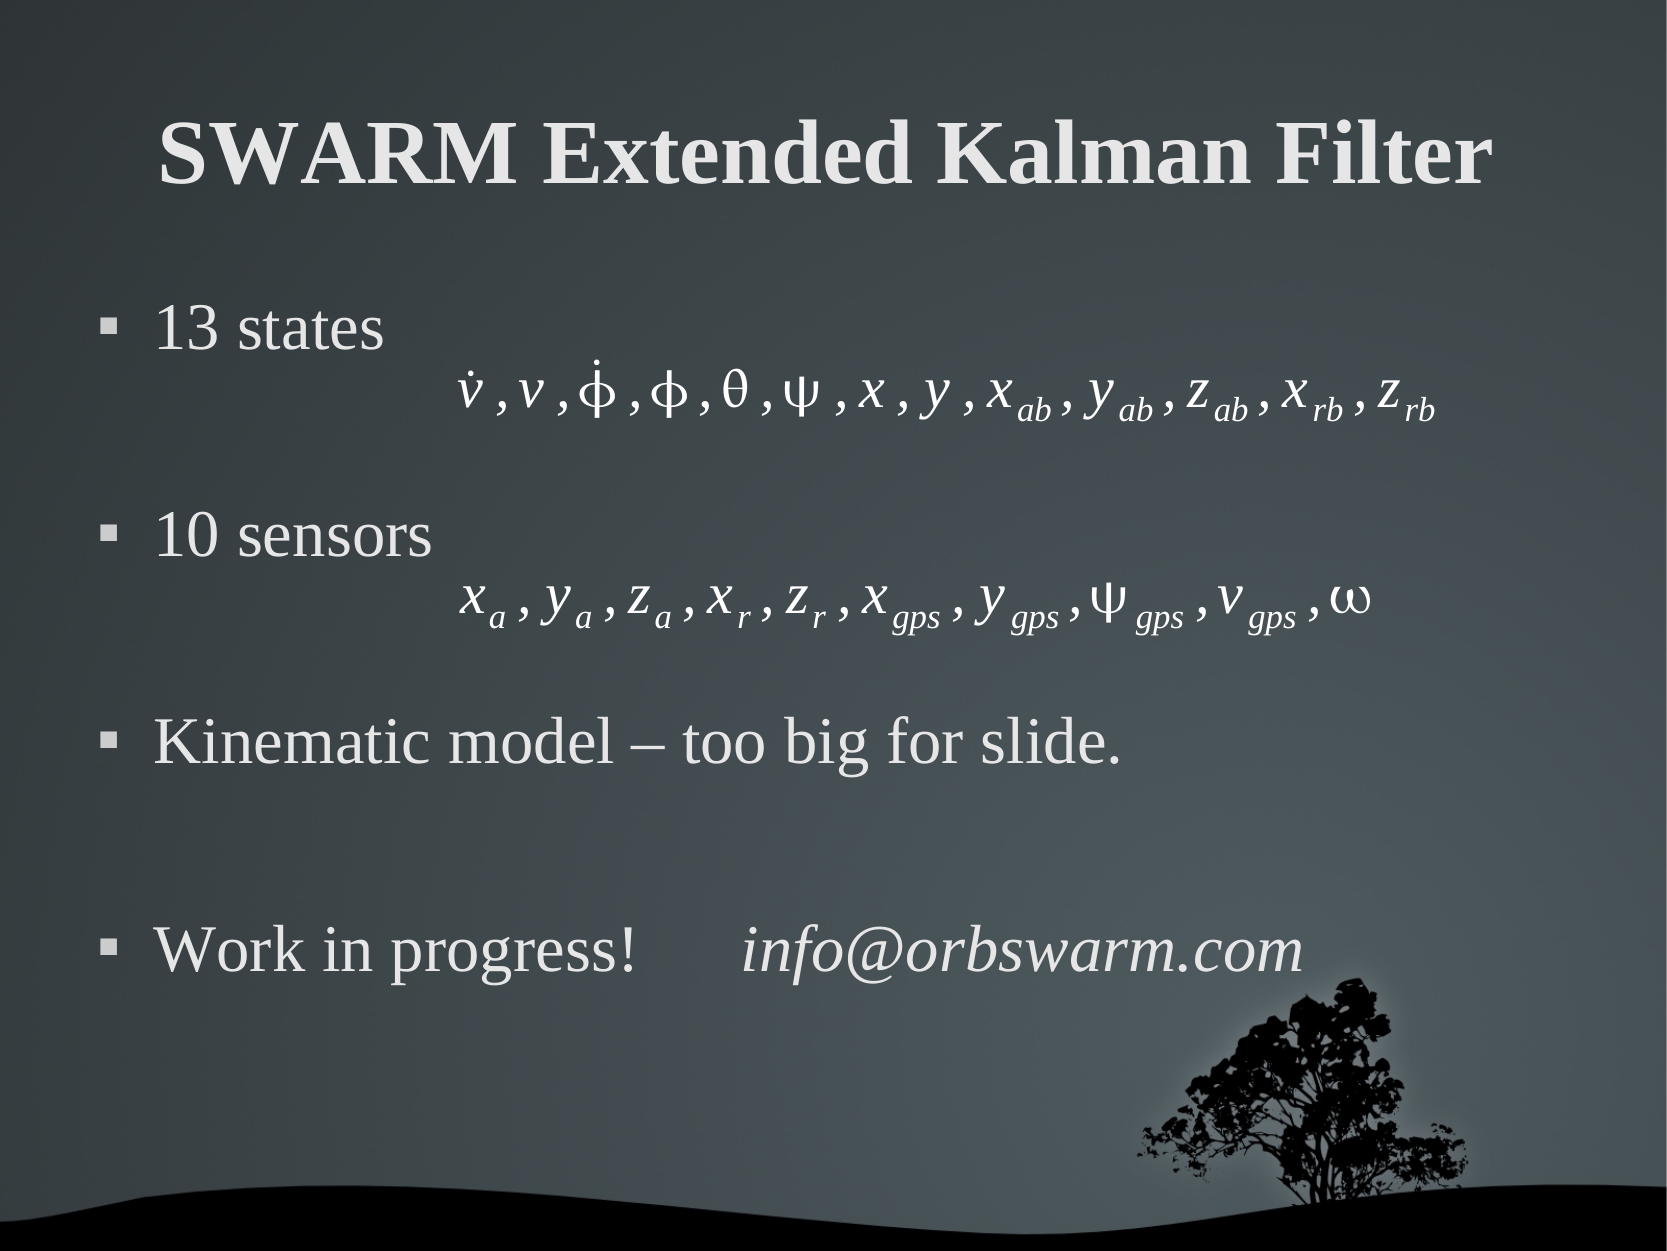

# SWARM Extended Kalman Filter
13 states
10 sensors
Kinematic model – too big for slide.
Work in progress! info@orbswarm.com